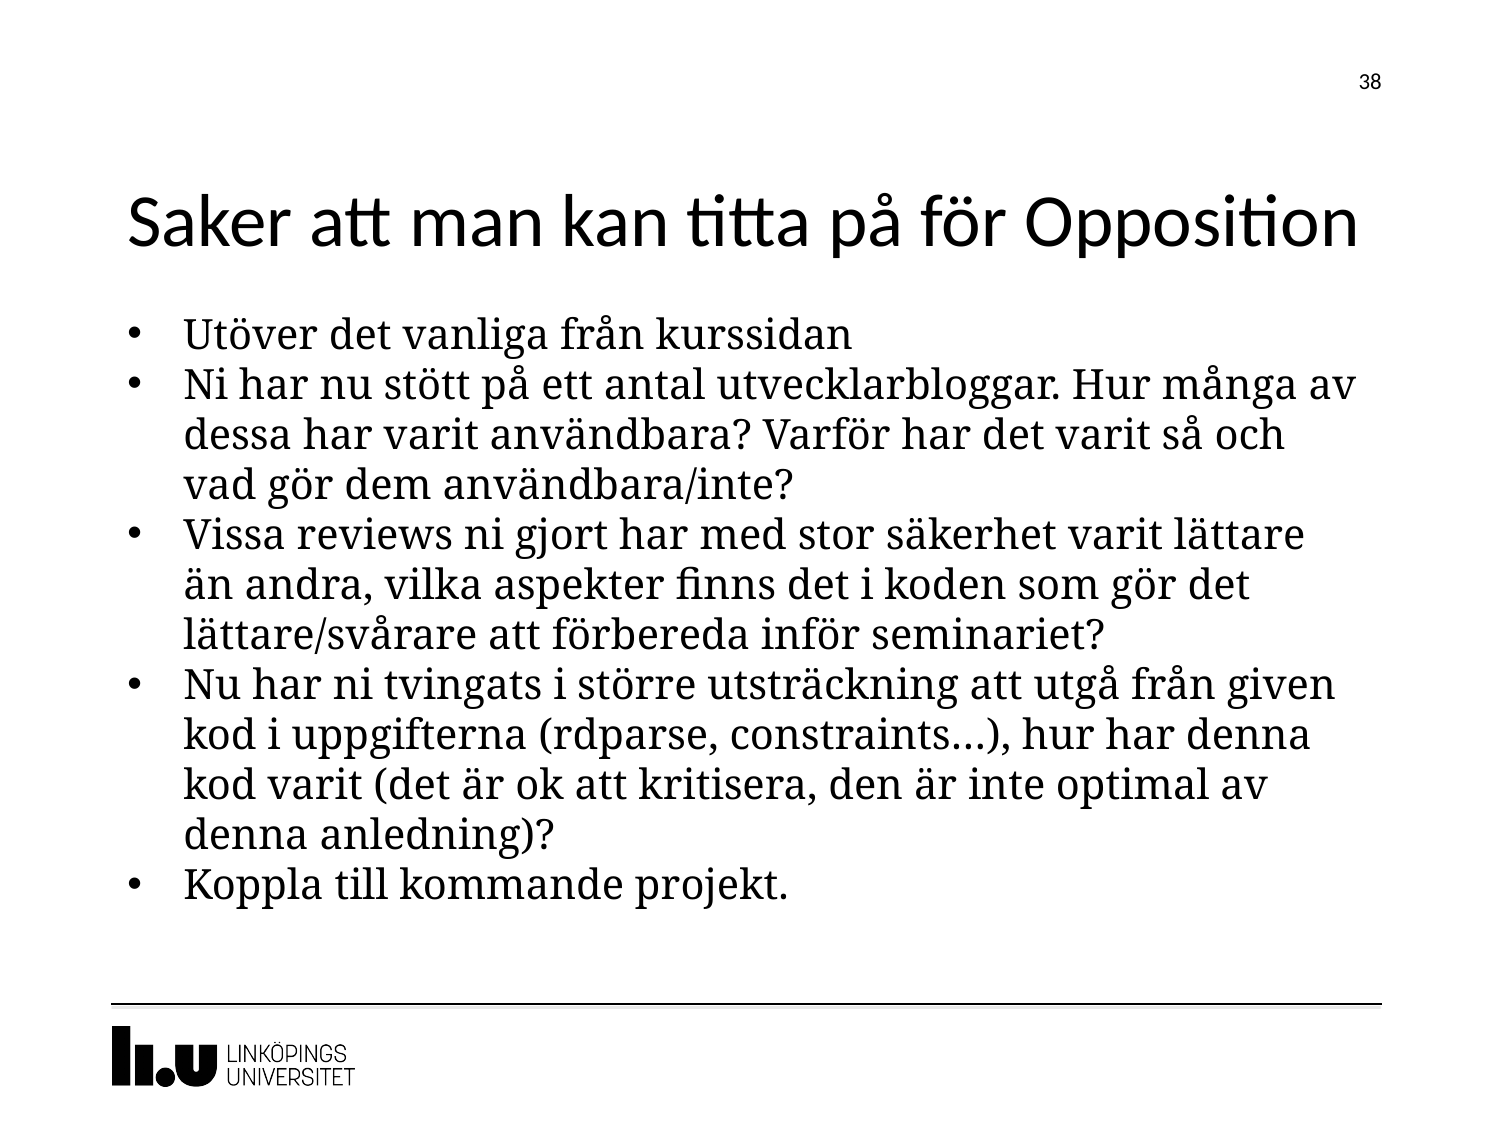

Saker att man kan titta på för Opposition
Utöver det vanliga från kurssidan
Ni har nu stött på ett antal utvecklarbloggar. Hur många av dessa har varit användbara? Varför har det varit så och vad gör dem användbara/inte?
Vissa reviews ni gjort har med stor säkerhet varit lättare än andra, vilka aspekter finns det i koden som gör det lättare/svårare att förbereda inför seminariet?
Nu har ni tvingats i större utsträckning att utgå från given kod i uppgifterna (rdparse, constraints…), hur har denna kod varit (det är ok att kritisera, den är inte optimal av denna anledning)?
Koppla till kommande projekt.